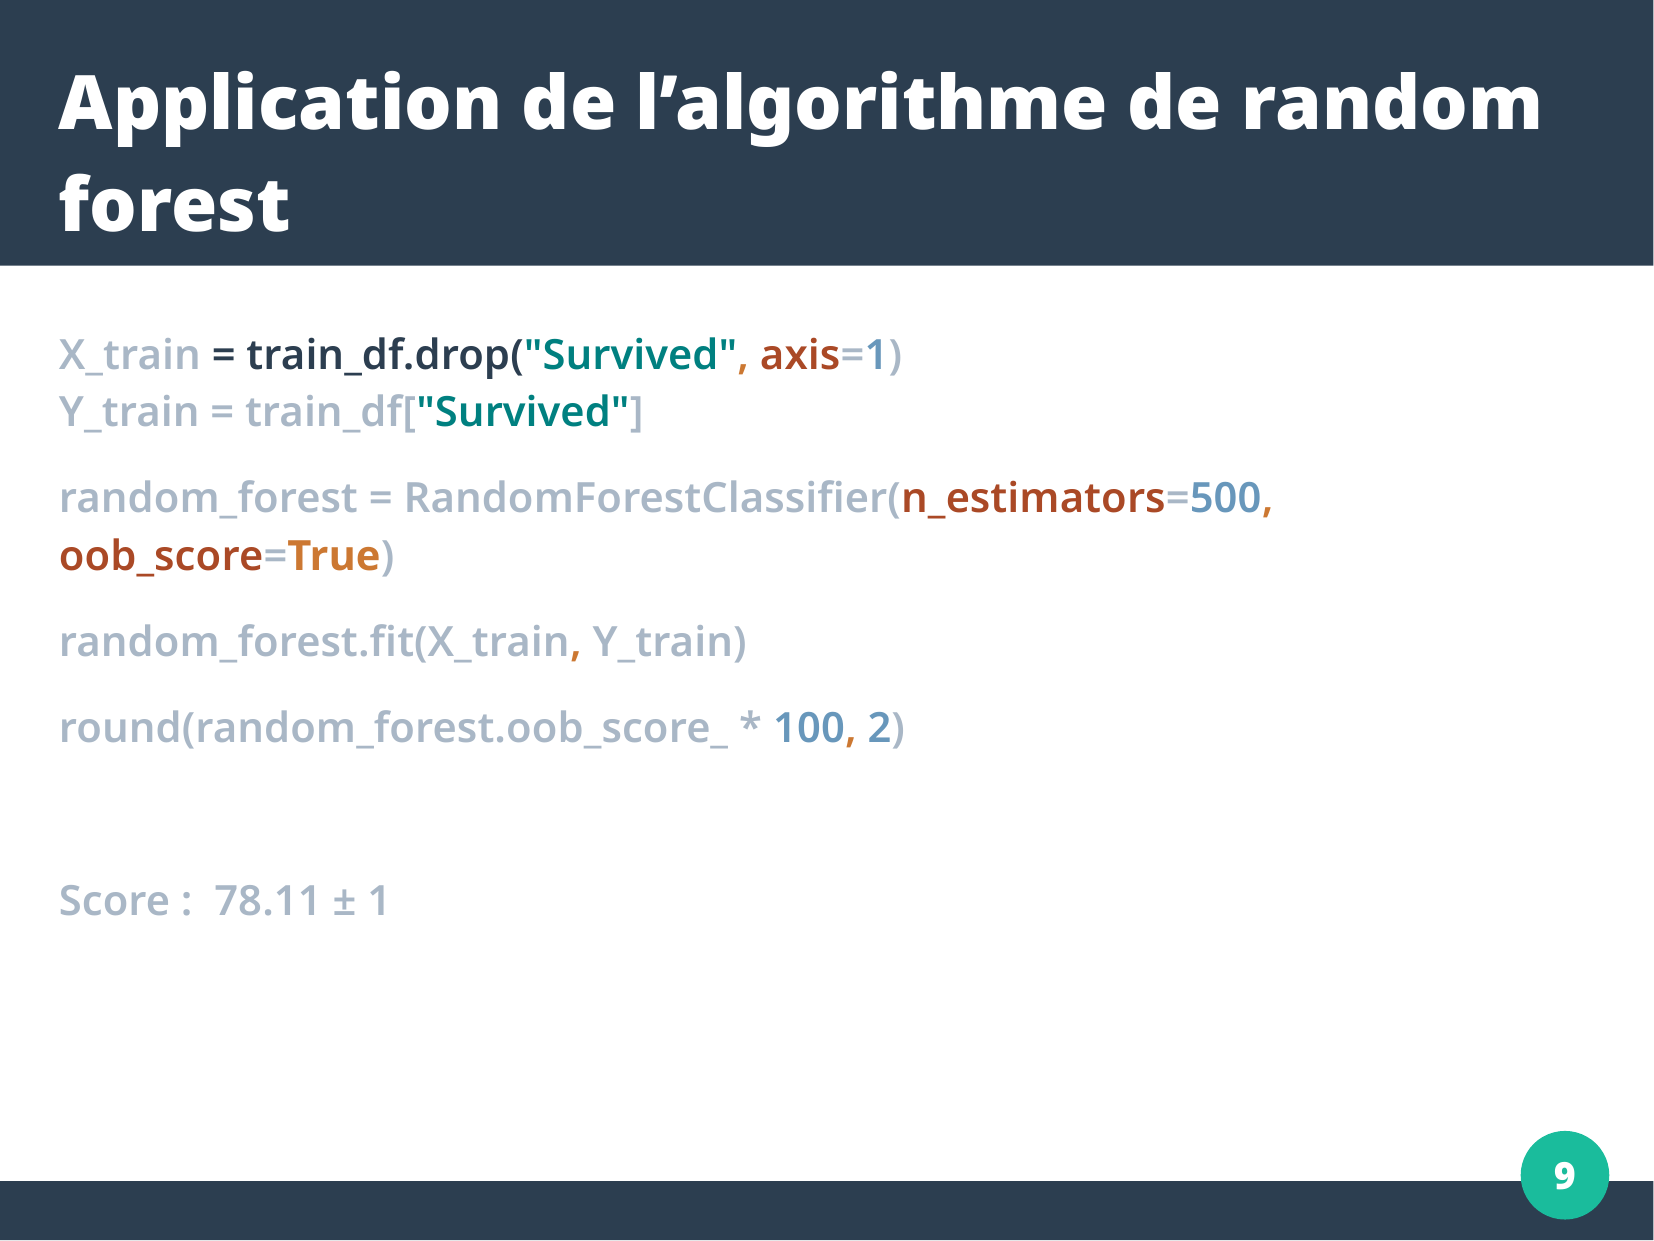

# Application de l’algorithme de random forest
X_train = train_df.drop("Survived", axis=1)
Y_train = train_df["Survived"]
random_forest = RandomForestClassifier(n_estimators=500, oob_score=True)
random_forest.fit(X_train, Y_train)
round(random_forest.oob_score_ * 100, 2)
Score : 78.11 ± 1
9